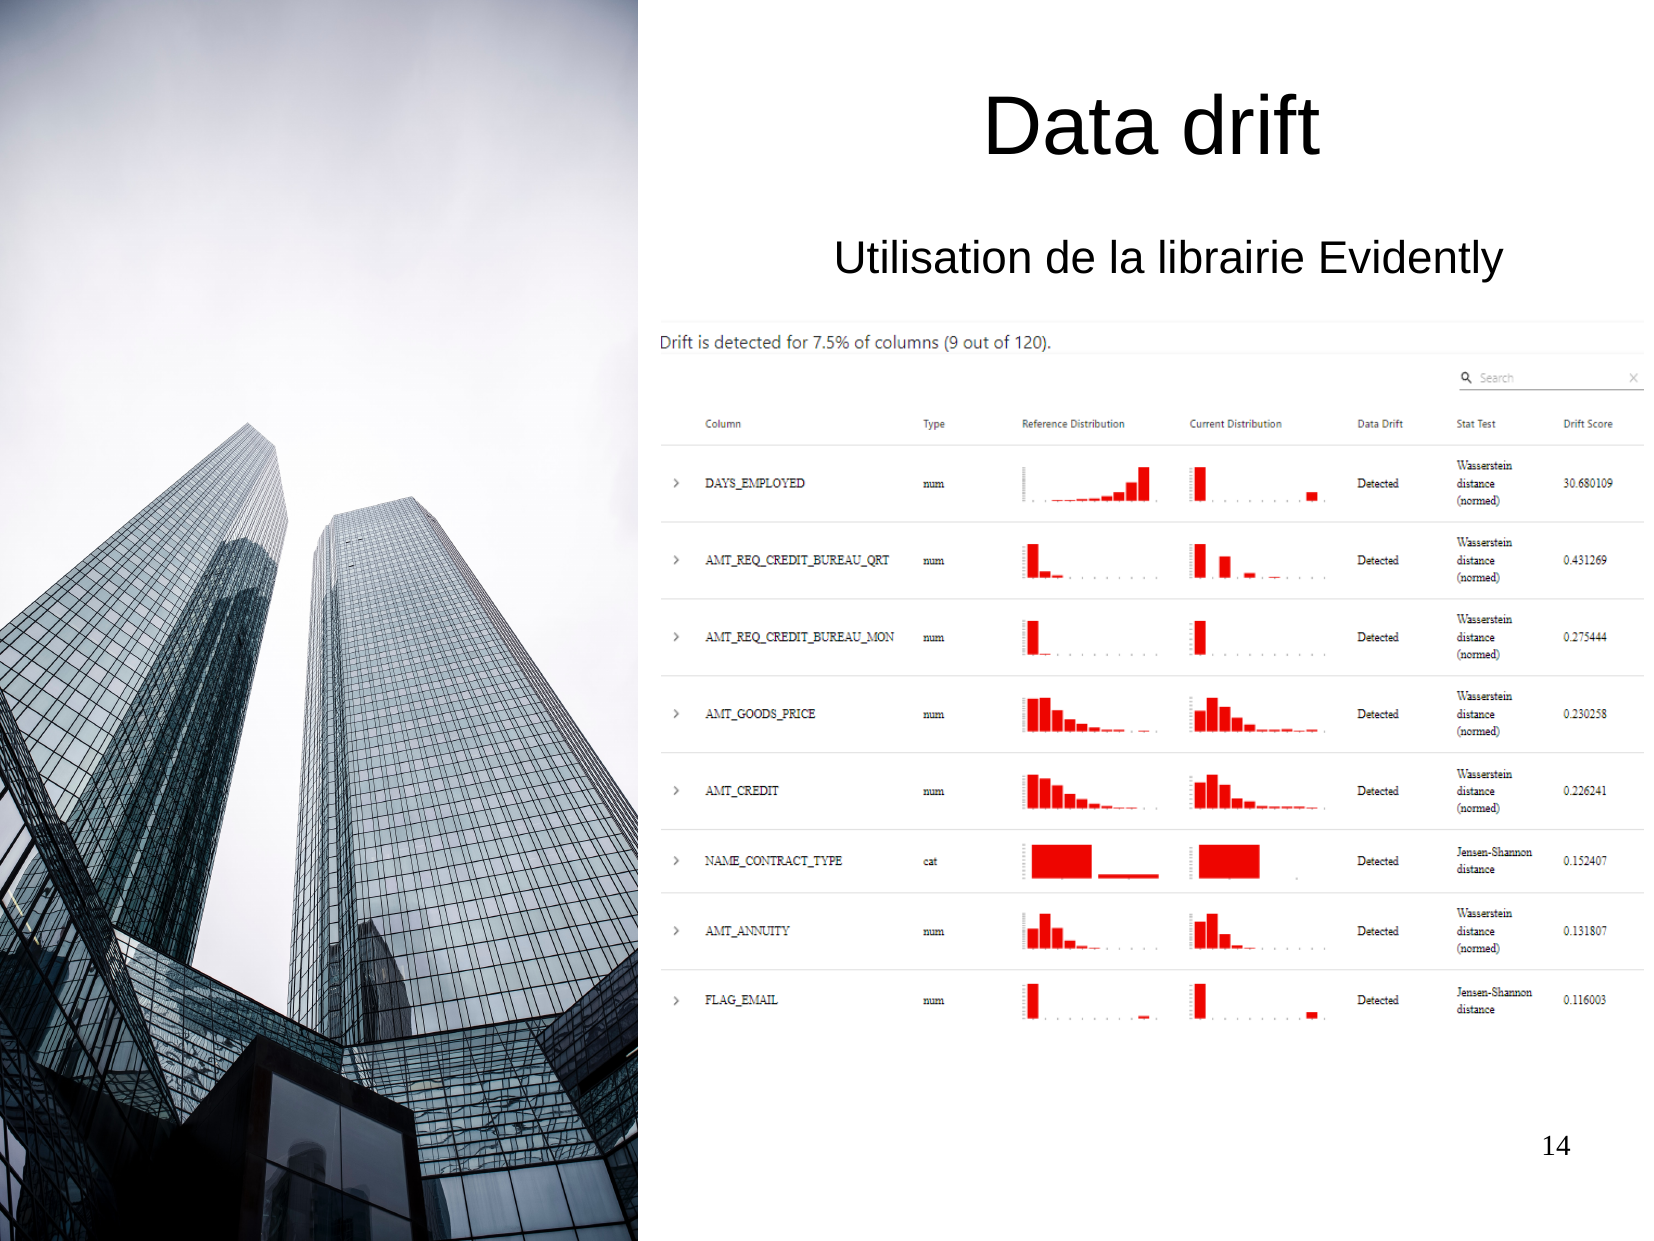

# Data drift
Utilisation de la librairie Evidently
14